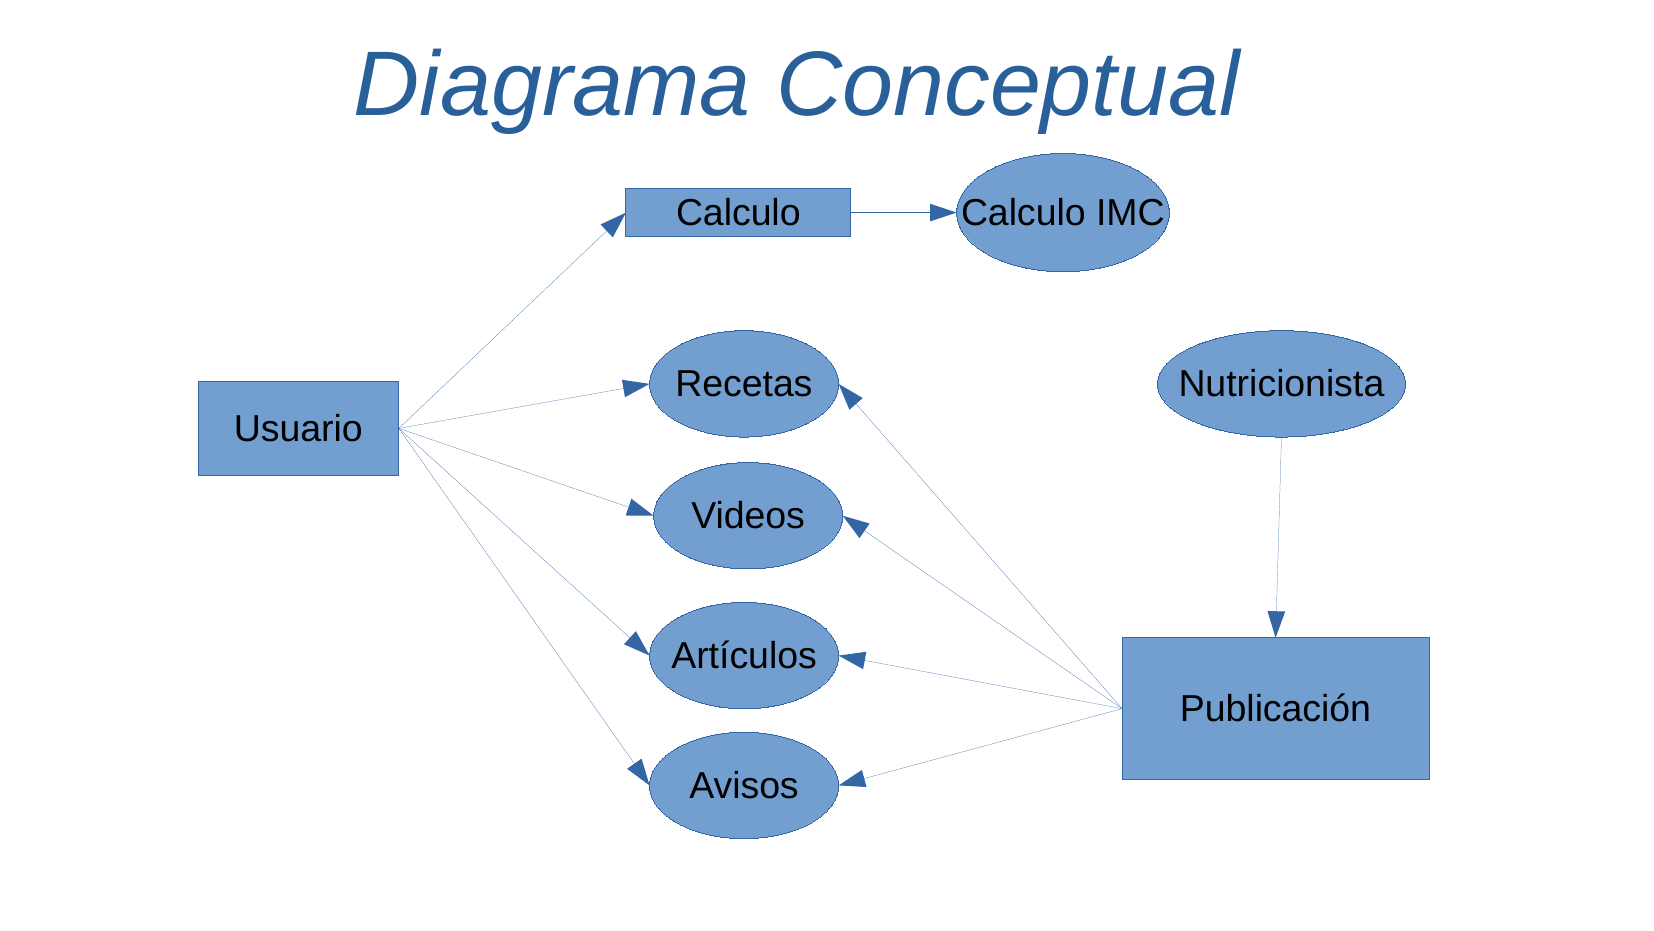

# Diagrama Conceptual
Calculo IMC
Calculo
Recetas
Nutricionista
Usuario
Videos
Artículos
Publicación
Avisos